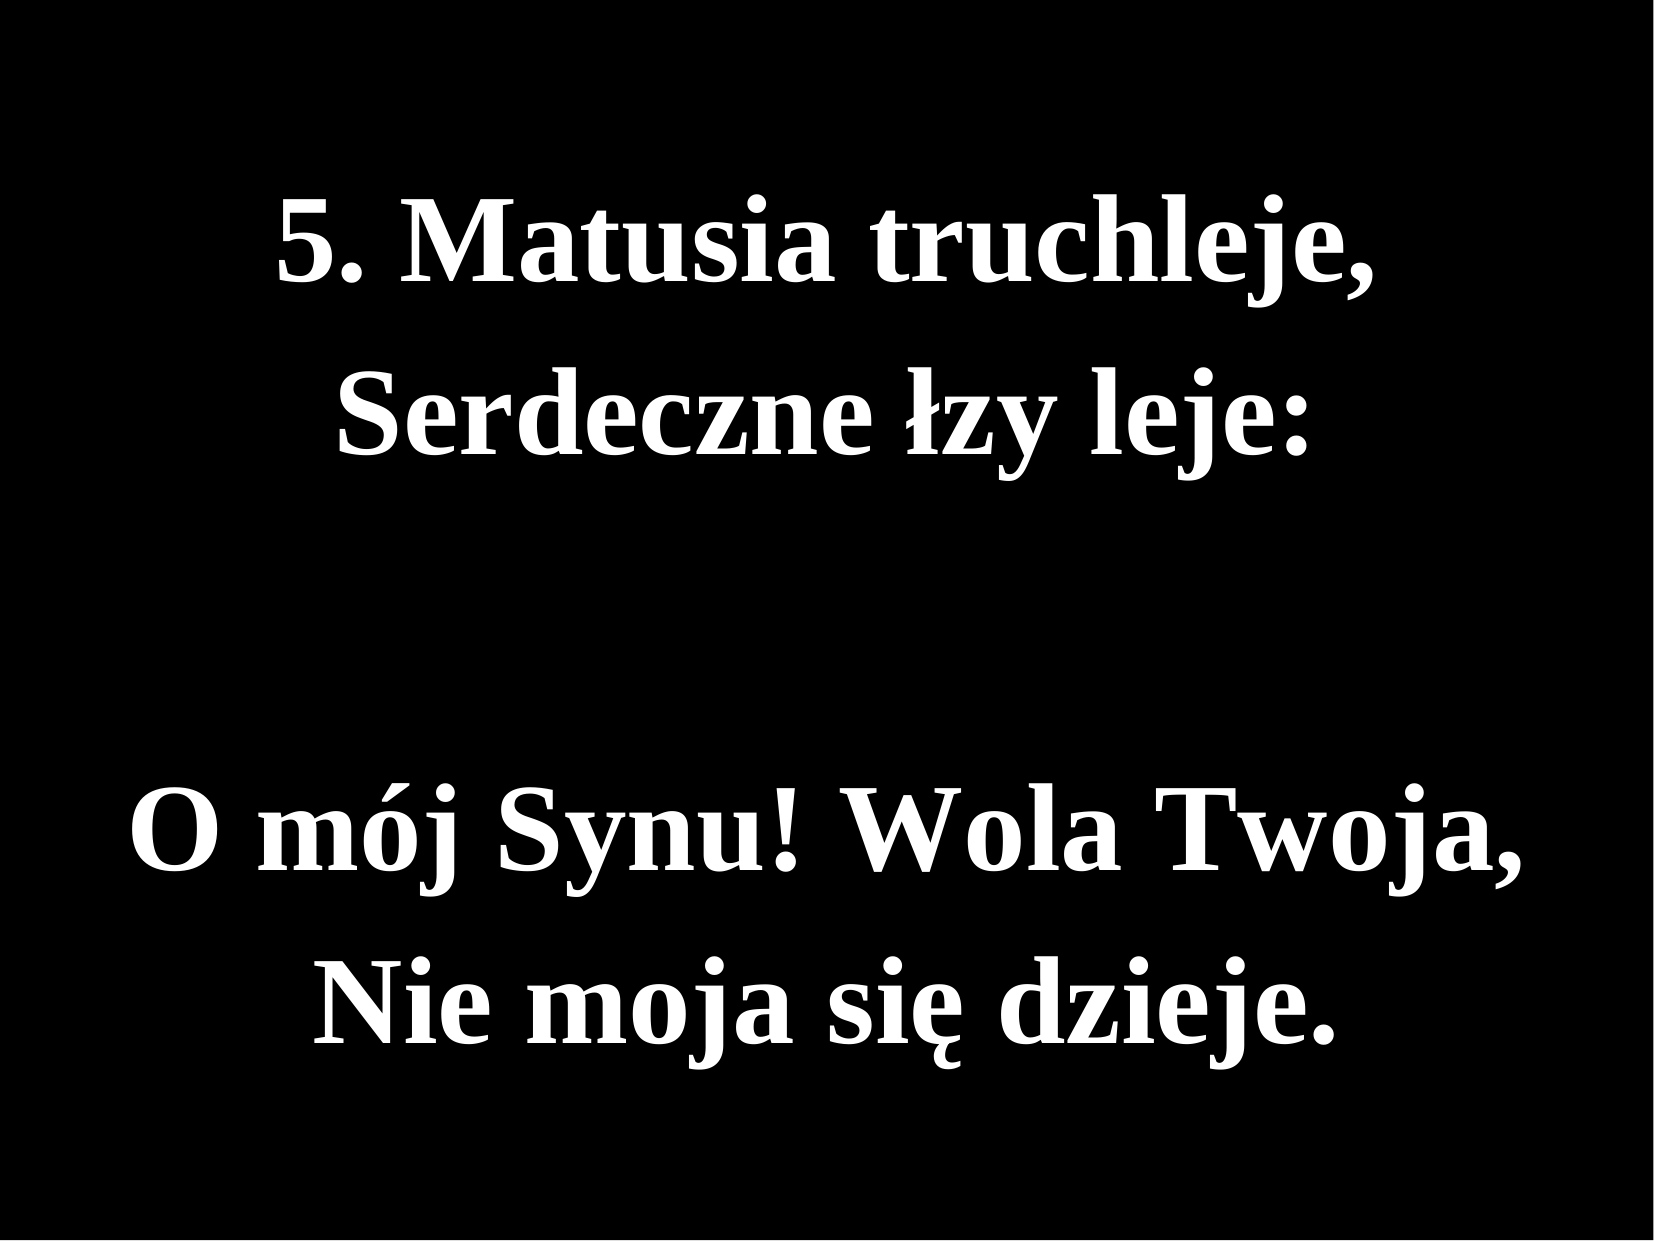

# 5. Matusia truchleje, ppp Serdeczne łzy leje: O mój Synu! Wola Twoja, ppp Nie moja się dzieje.